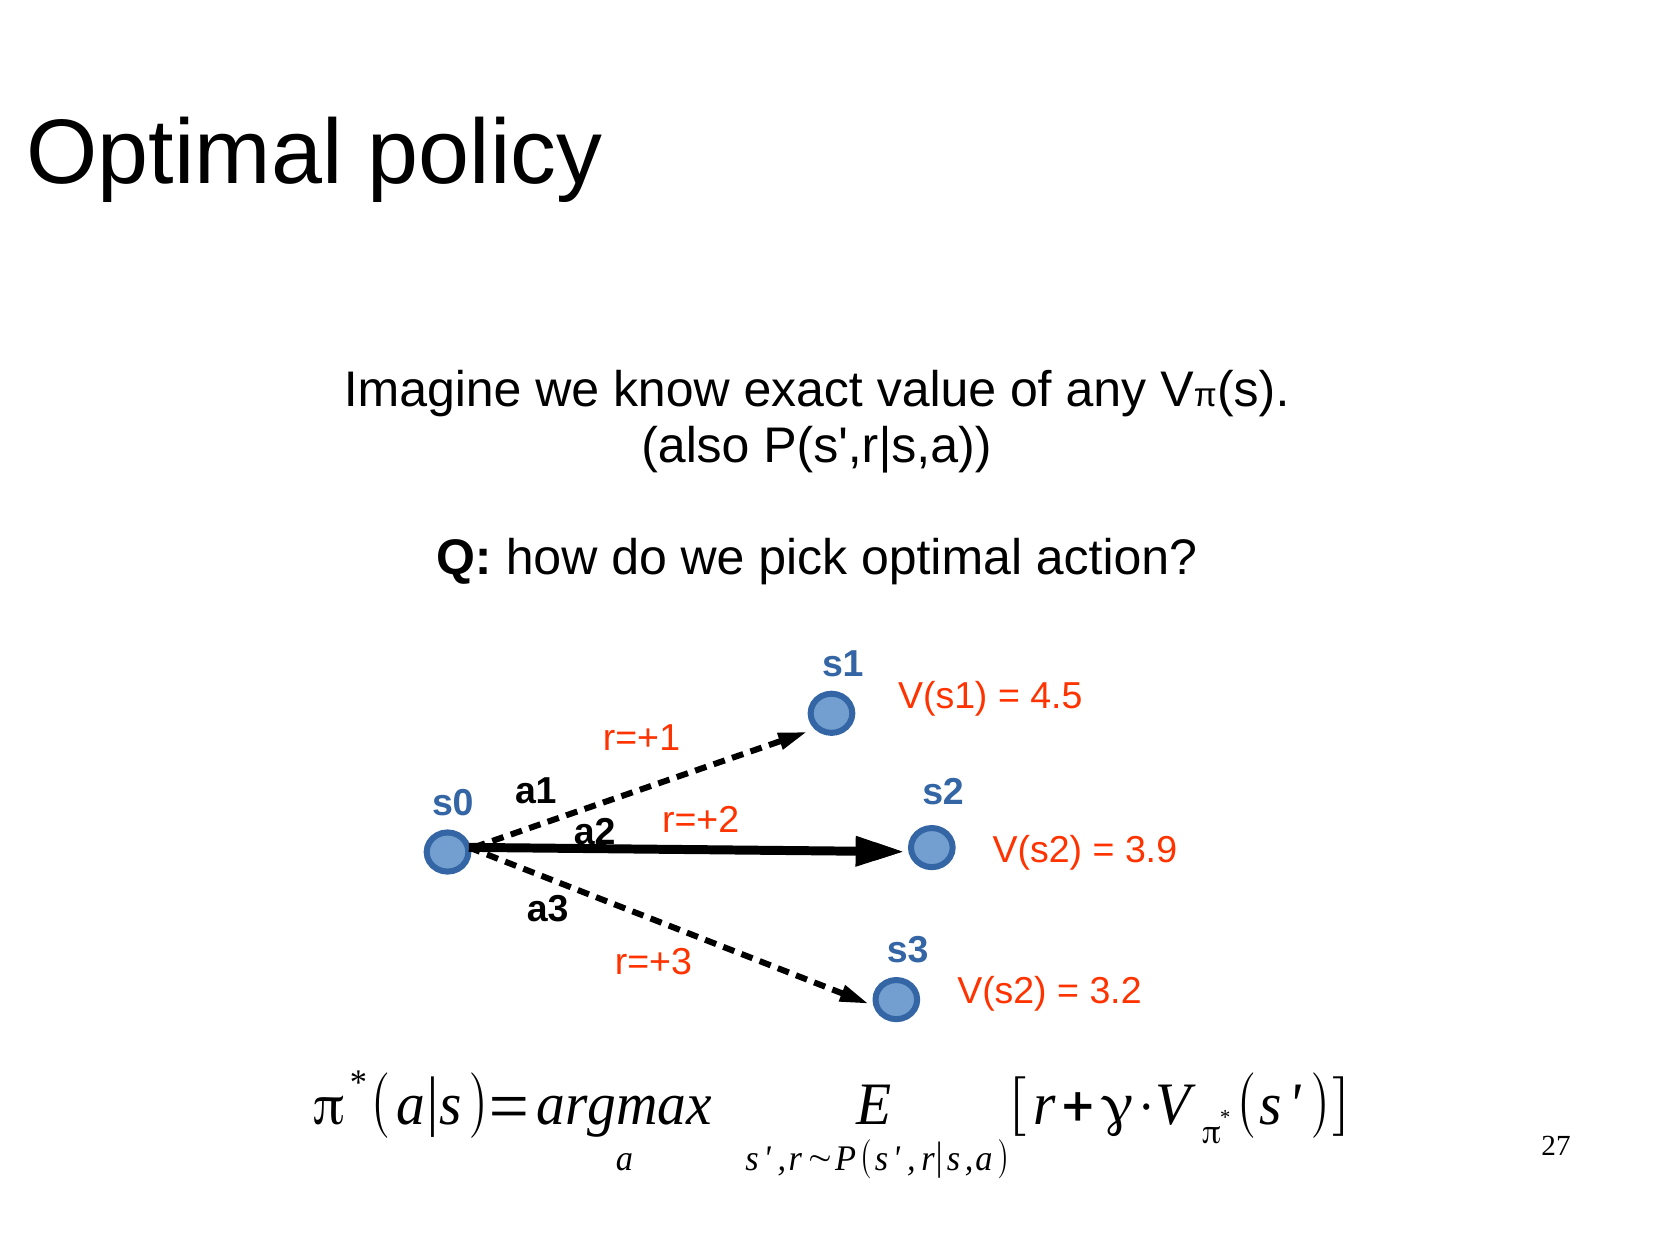

Optimal policy
Imagine we know exact value of any Vπ(s).
(also P(s',r|s,a))
Q: how do we pick optimal action?
s1
V(s1) = 4.5
r=+1
a1
s2
s0
r=+2
a2
V(s2) = 3.9
a3
s3
r=+3
V(s2) = 3.2
27